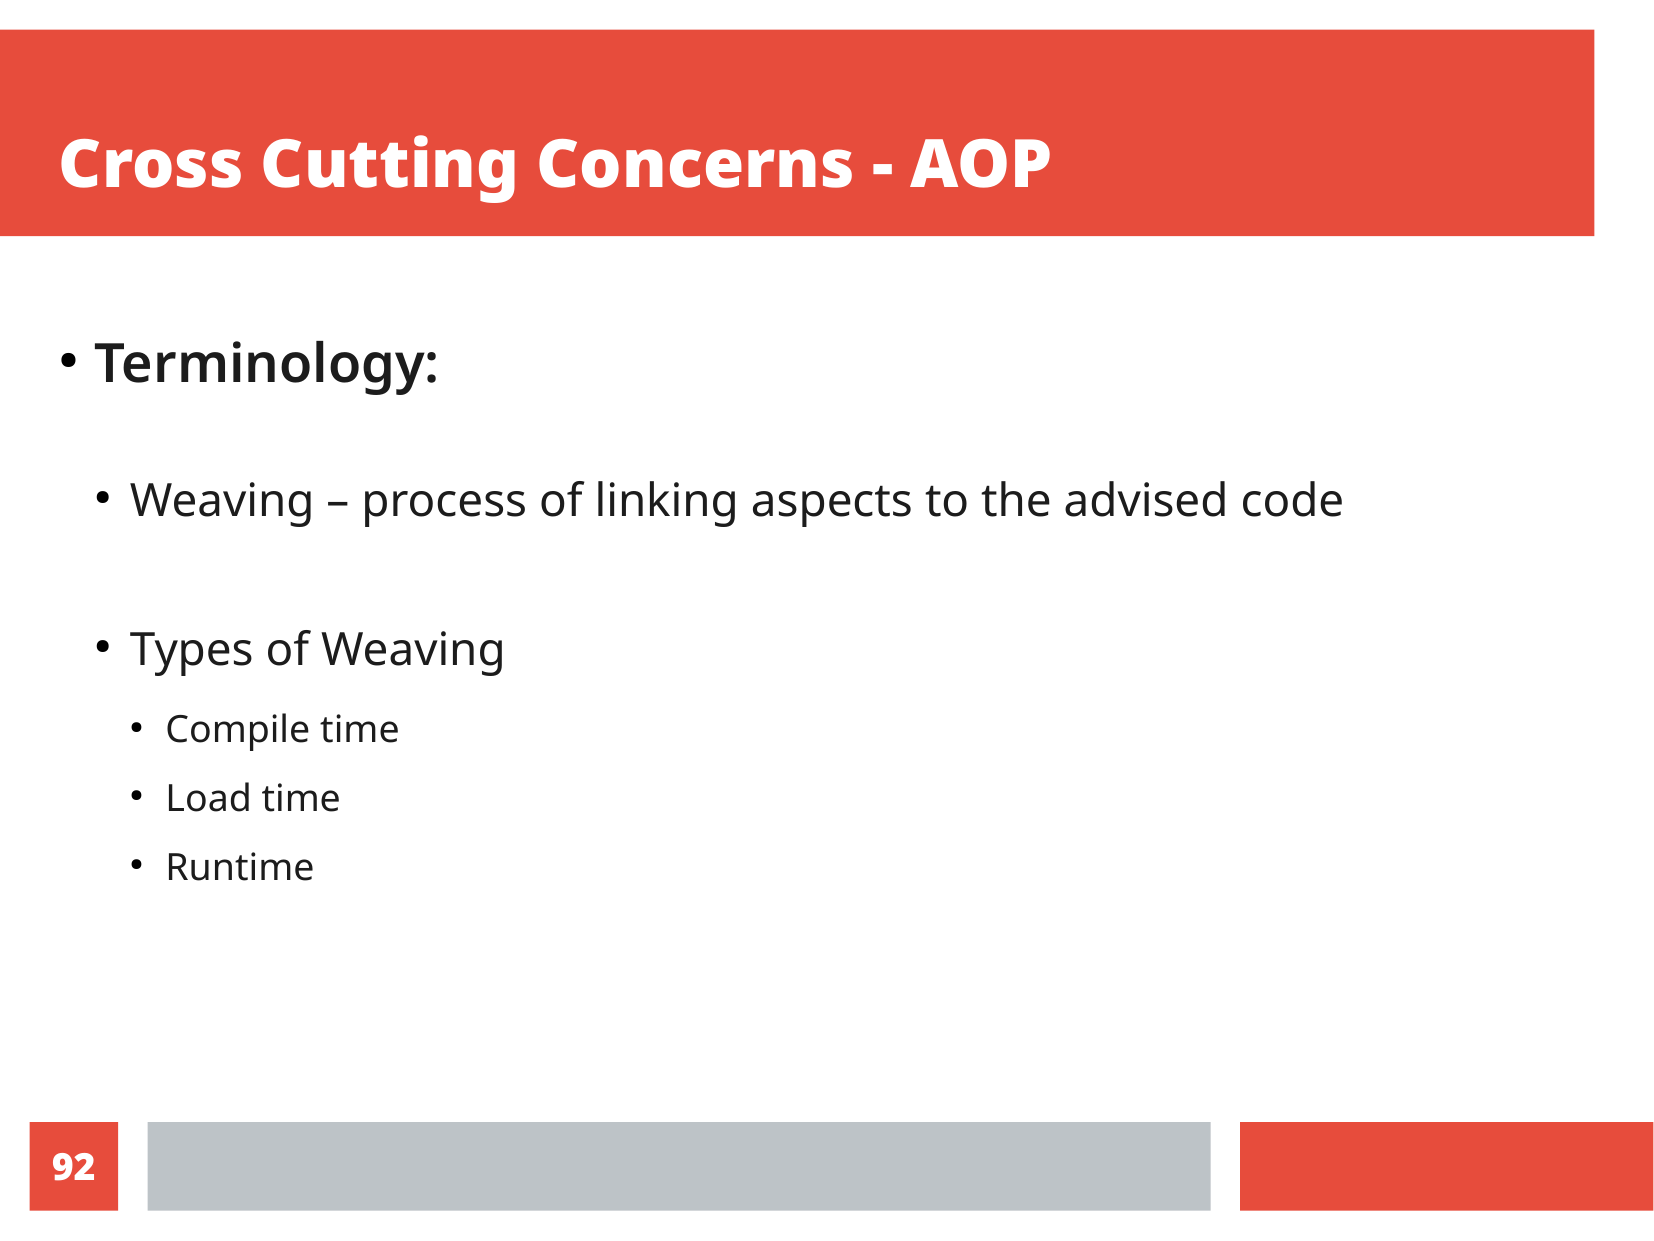

# Cross Cutting Concerns - AOP
Terminology:
Weaving – process of linking aspects to the advised code
Types of Weaving
Compile time
Load time
Runtime
92